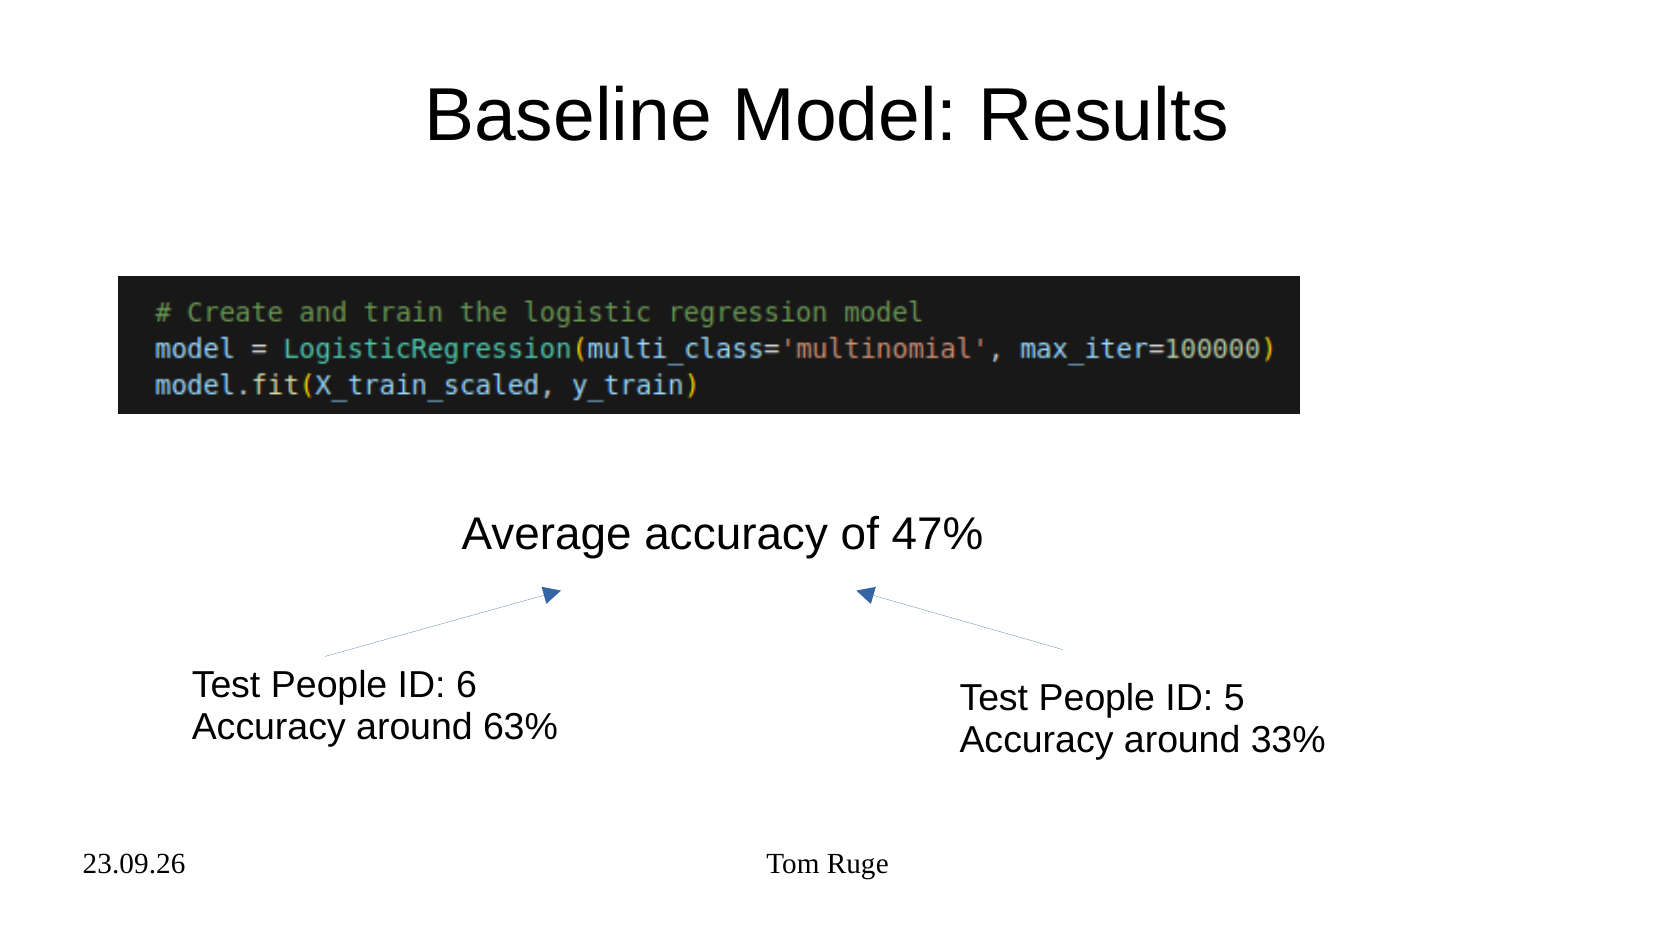

# Baseline Model: Results
 Average accuracy of 47%
Test People ID: 6
Accuracy around 63%
Test People ID: 5
Accuracy around 33%